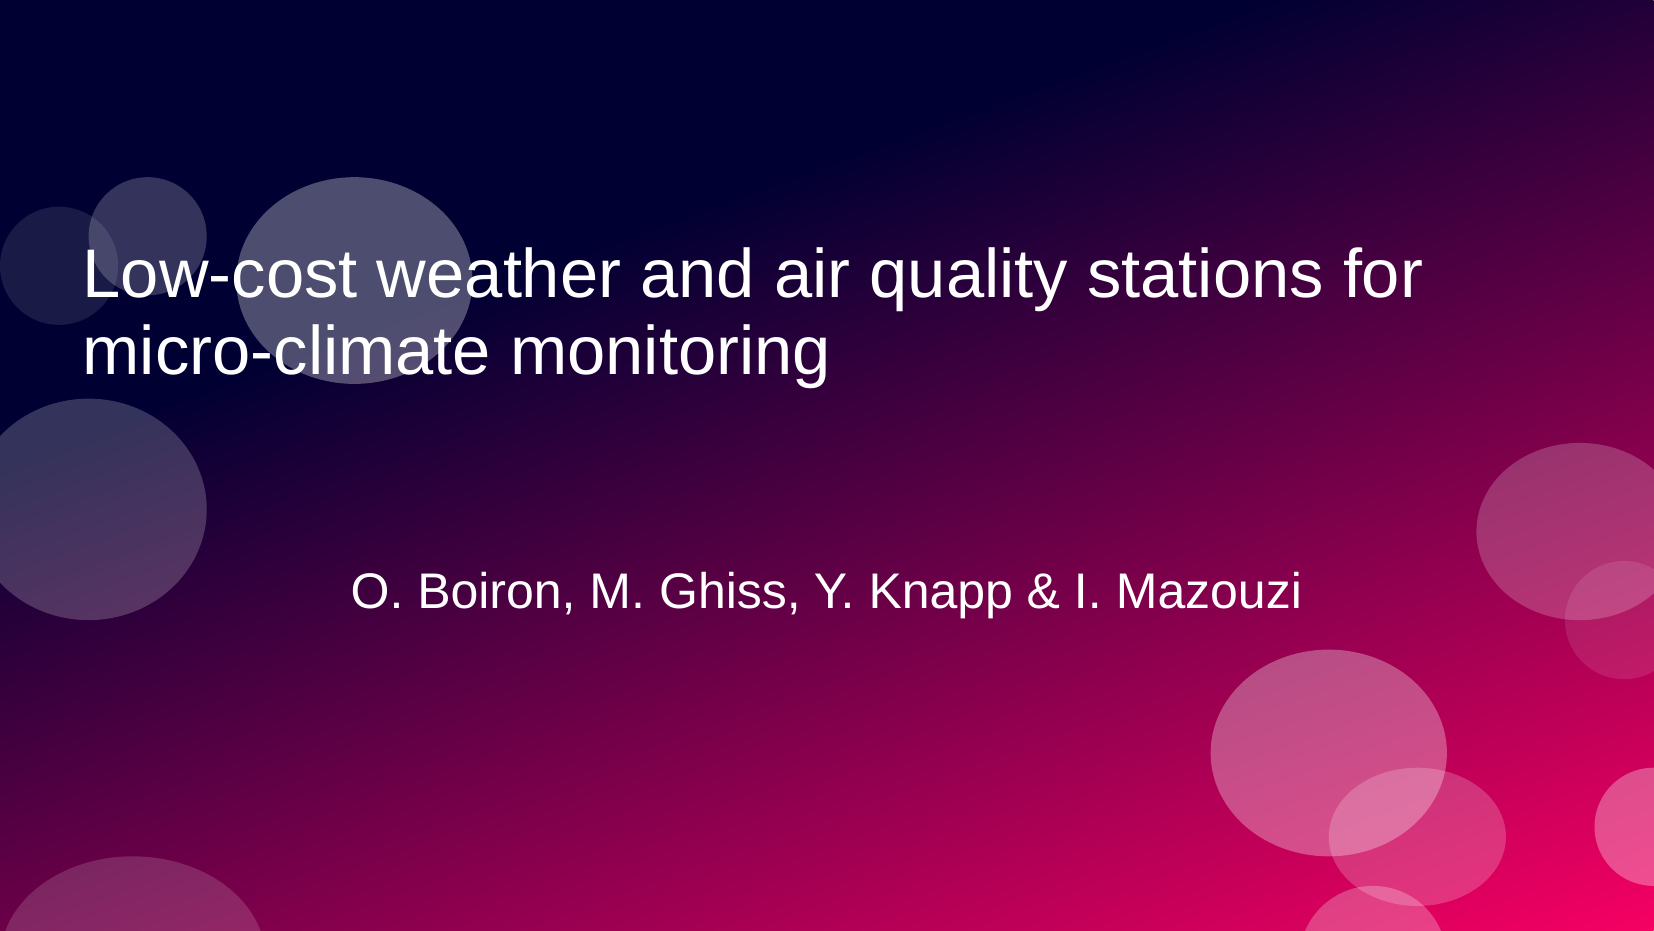

# Low-cost weather and air quality stations for micro-climate monitoring
O. Boiron, M. Ghiss, Y. Knapp & I. Mazouzi